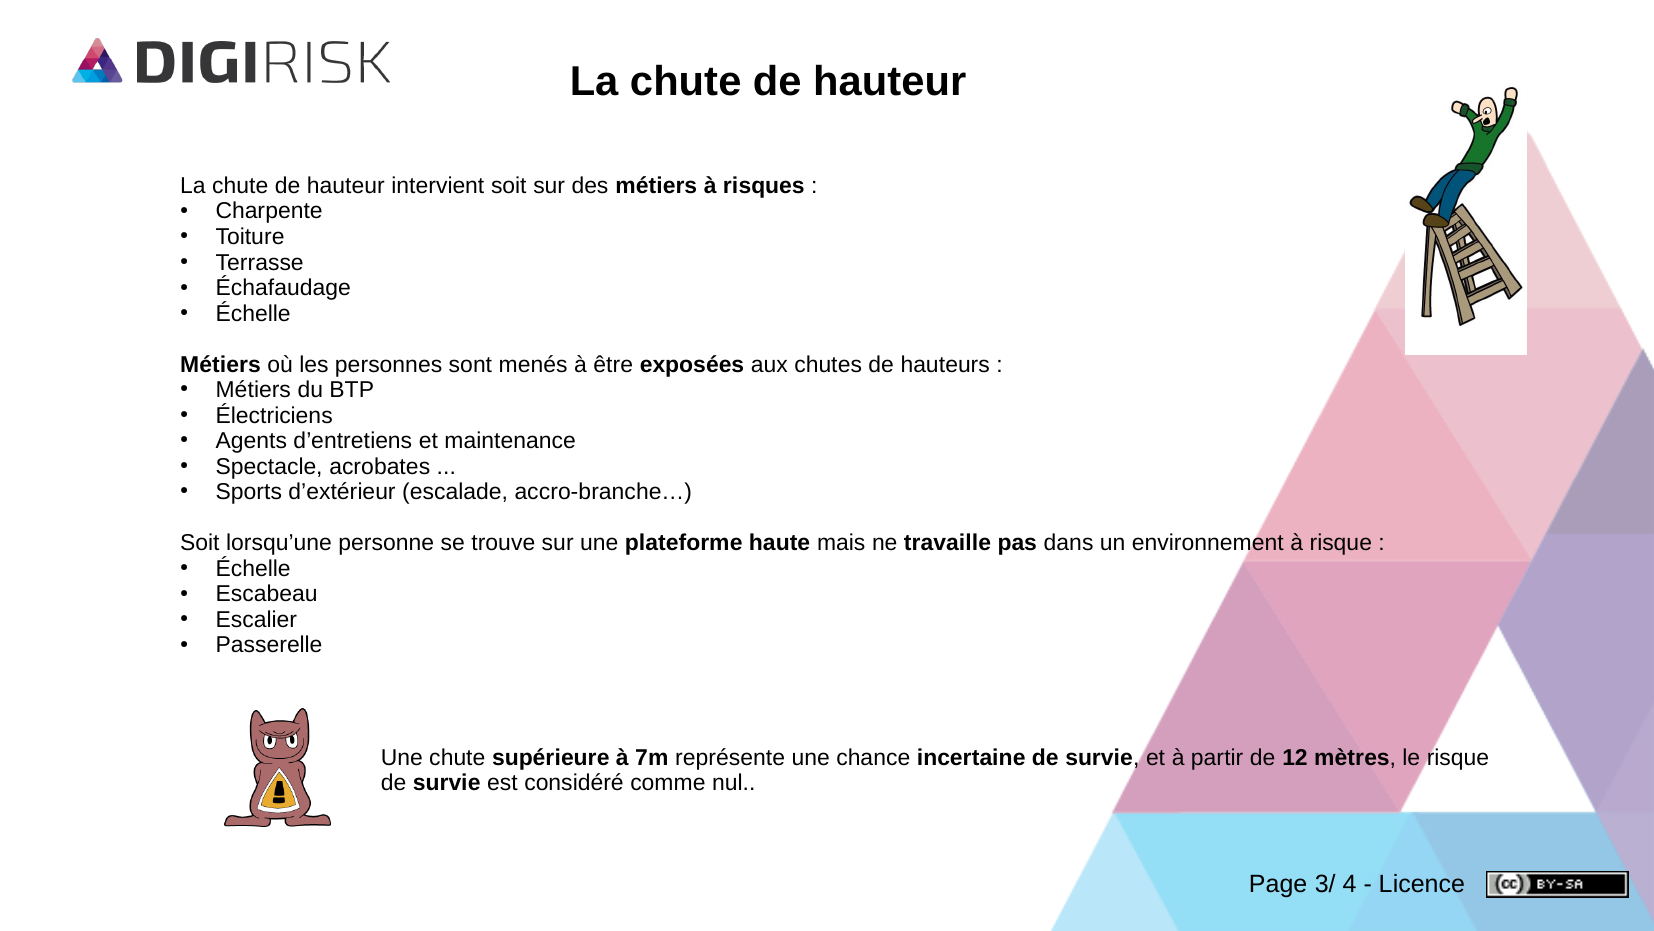

La chute de hauteur
La chute de hauteur intervient soit sur des métiers à risques :
Charpente
Toiture
Terrasse
Échafaudage
Échelle
Métiers où les personnes sont menés à être exposées aux chutes de hauteurs :
Métiers du BTP
Électriciens
Agents d’entretiens et maintenance
Spectacle, acrobates ...
Sports d’extérieur (escalade, accro-branche…)
Soit lorsqu’une personne se trouve sur une plateforme haute mais ne travaille pas dans un environnement à risque :
Échelle
Escabeau
Escalier
Passerelle
Une chute supérieure à 7m représente une chance incertaine de survie, et à partir de 12 mètres, le risque de survie est considéré comme nul..